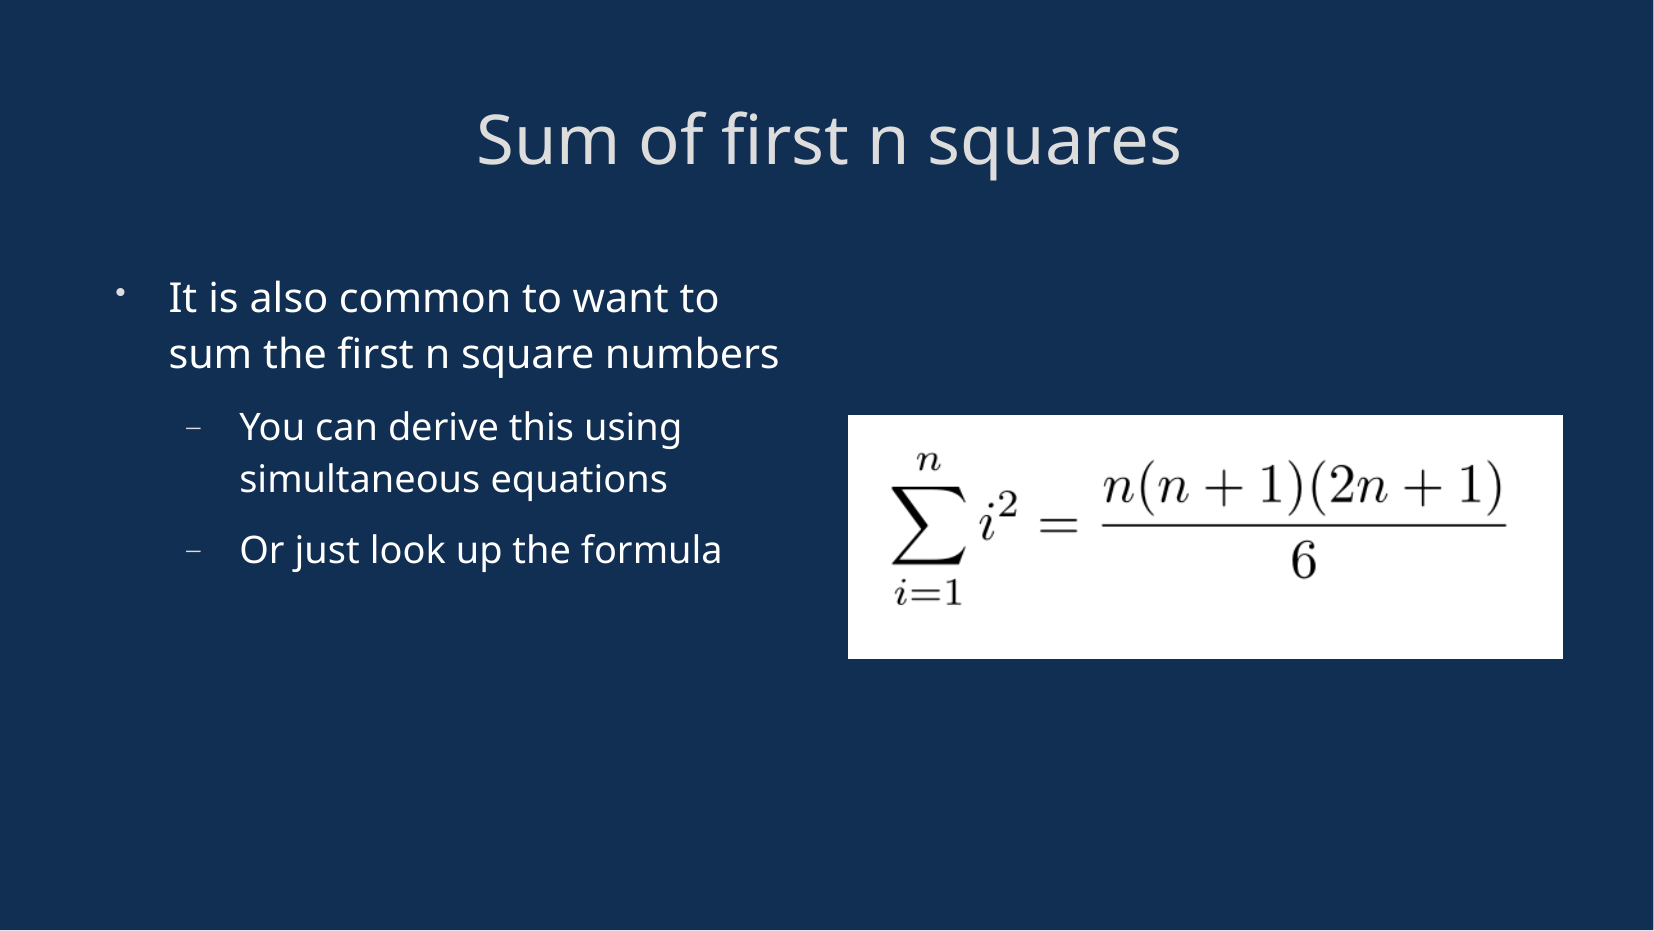

# Sum of first n squares
It is also common to want to sum the first n square numbers
You can derive this using simultaneous equations
Or just look up the formula